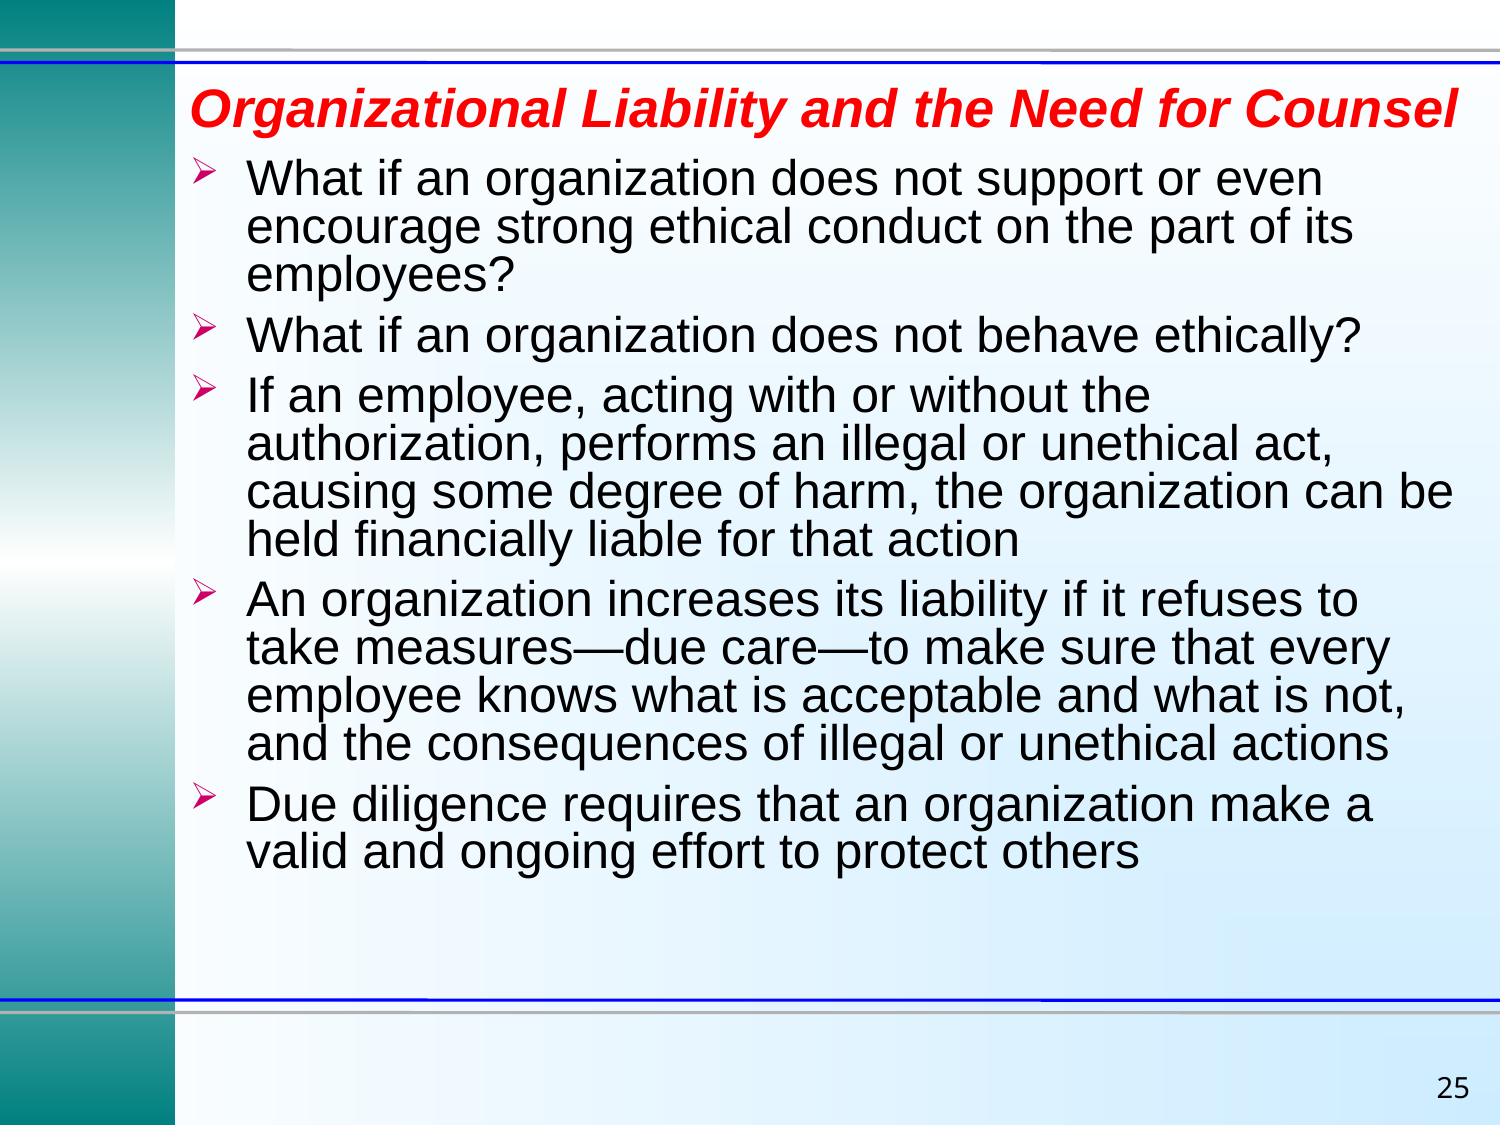

Organizational Liability and the Need for Counsel
What if an organization does not support or even encourage strong ethical conduct on the part of its employees?
What if an organization does not behave ethically?
If an employee, acting with or without the authorization, performs an illegal or unethical act, causing some degree of harm, the organization can be held financially liable for that action
An organization increases its liability if it refuses to take measures—due care—to make sure that every employee knows what is acceptable and what is not, and the consequences of illegal or unethical actions
Due diligence requires that an organization make a valid and ongoing effort to protect others